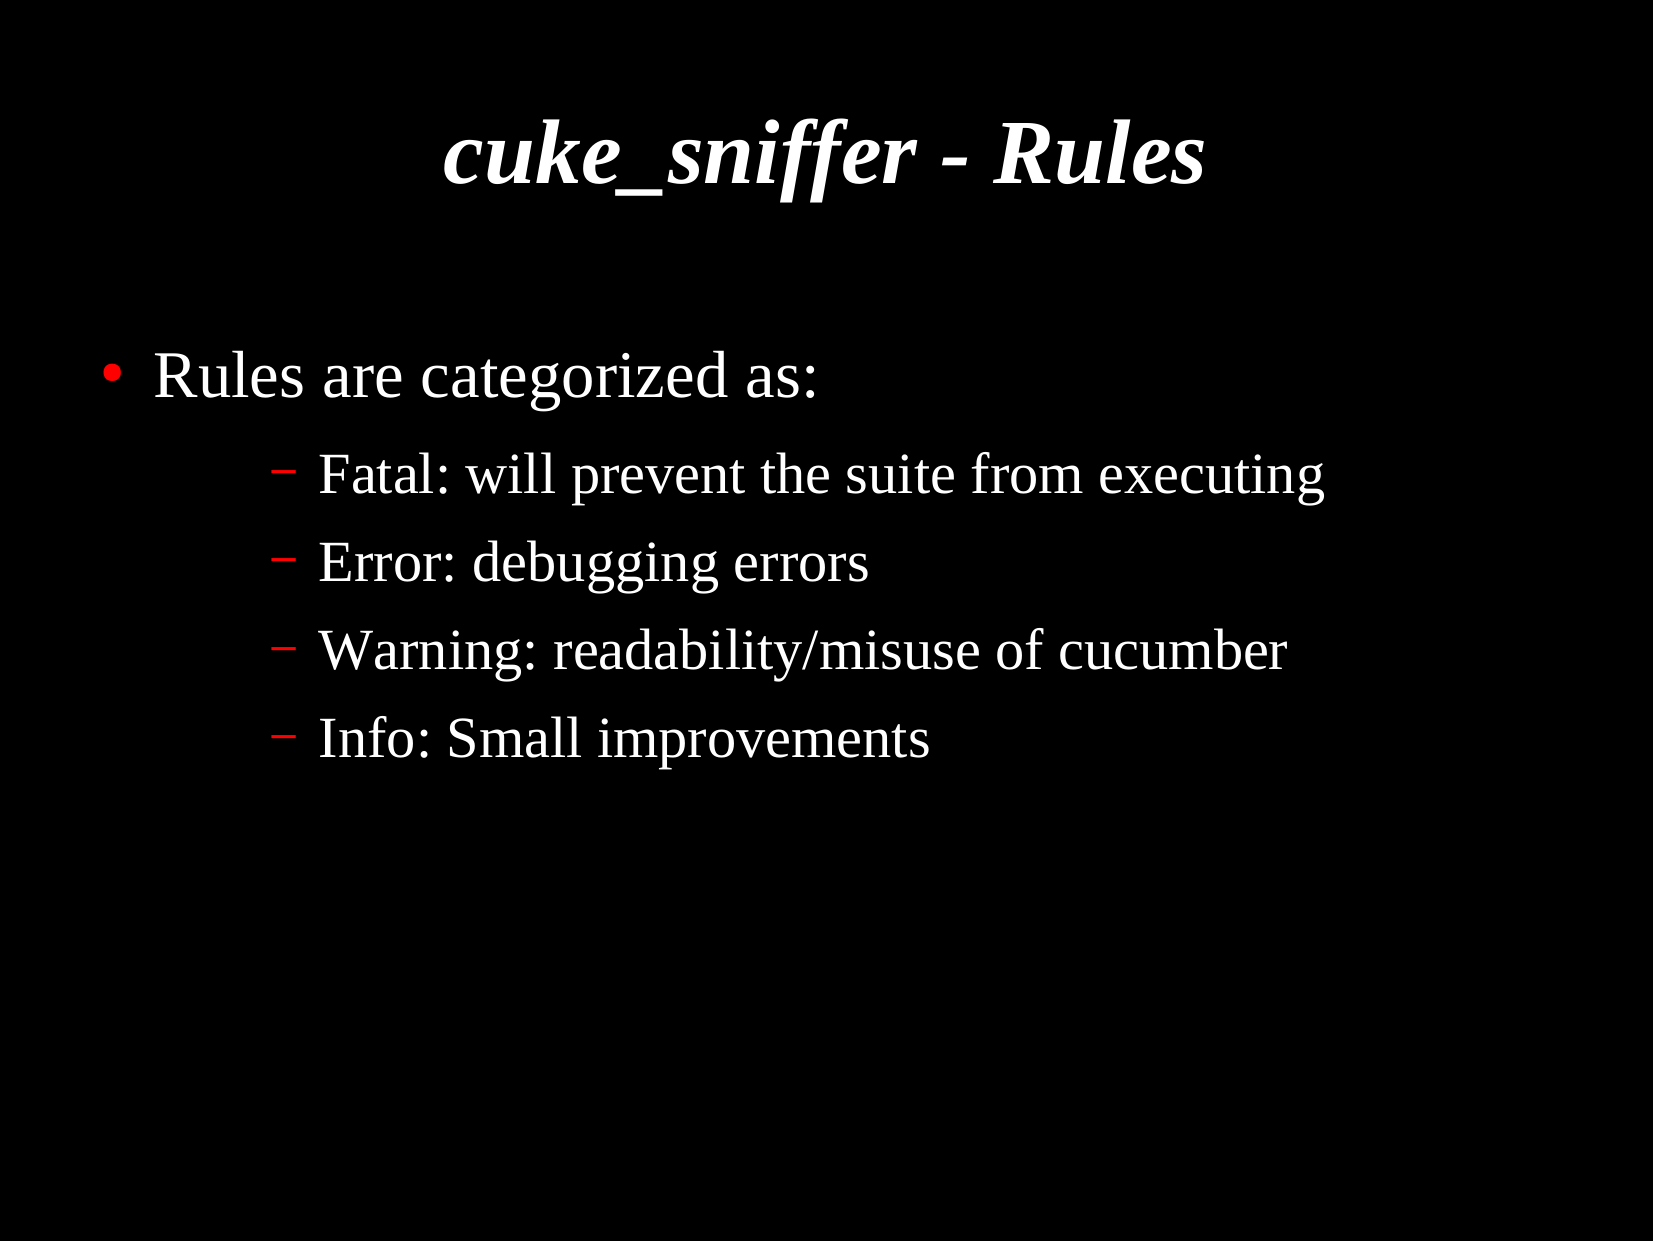

# cuke_sniffer - Rules
Rules are categorized as:
Fatal: will prevent the suite from executing
Error: debugging errors
Warning: readability/misuse of cucumber
Info: Small improvements